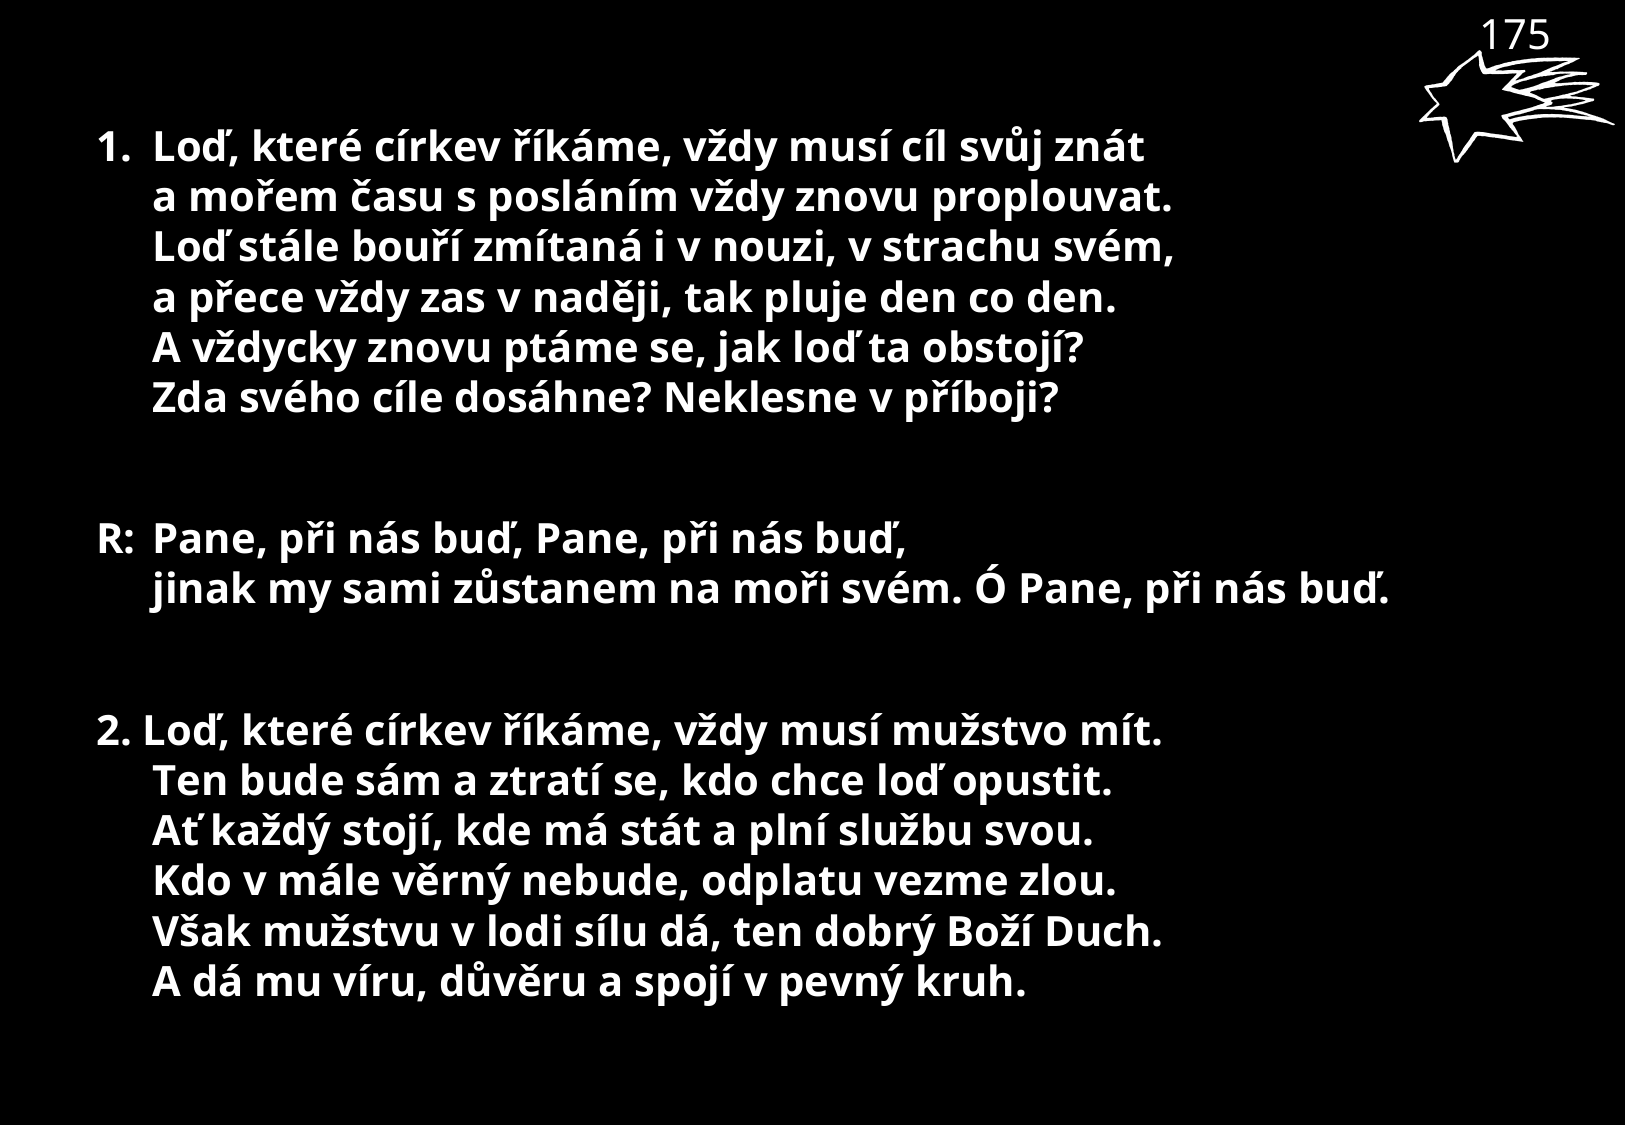

175
# 1. 	Loď, které církev říkáme, vždy musí cíl svůj znát a mořem času s posláním vždy znovu proplouvat. Loď stále bouří zmítaná i v nouzi, v strachu svém, a přece vždy zas v naději, tak pluje den co den. A vždycky znovu ptáme se, jak loď ta obstojí? Zda svého cíle dosáhne? Neklesne v příboji?
R: 	Pane, při nás buď, Pane, při nás buď,
jinak my sami zůstanem na moři svém. Ó Pane, při nás buď.
2. Loď, které církev říkáme, vždy musí mužstvo mít.
Ten bude sám a ztratí se, kdo chce loď opustit.
Ať každý stojí, kde má stát a plní službu svou.
Kdo v mále věrný nebude, odplatu vezme zlou.
Však mužstvu v lodi sílu dá, ten dobrý Boží Duch.
A dá mu víru, důvěru a spojí v pevný kruh.